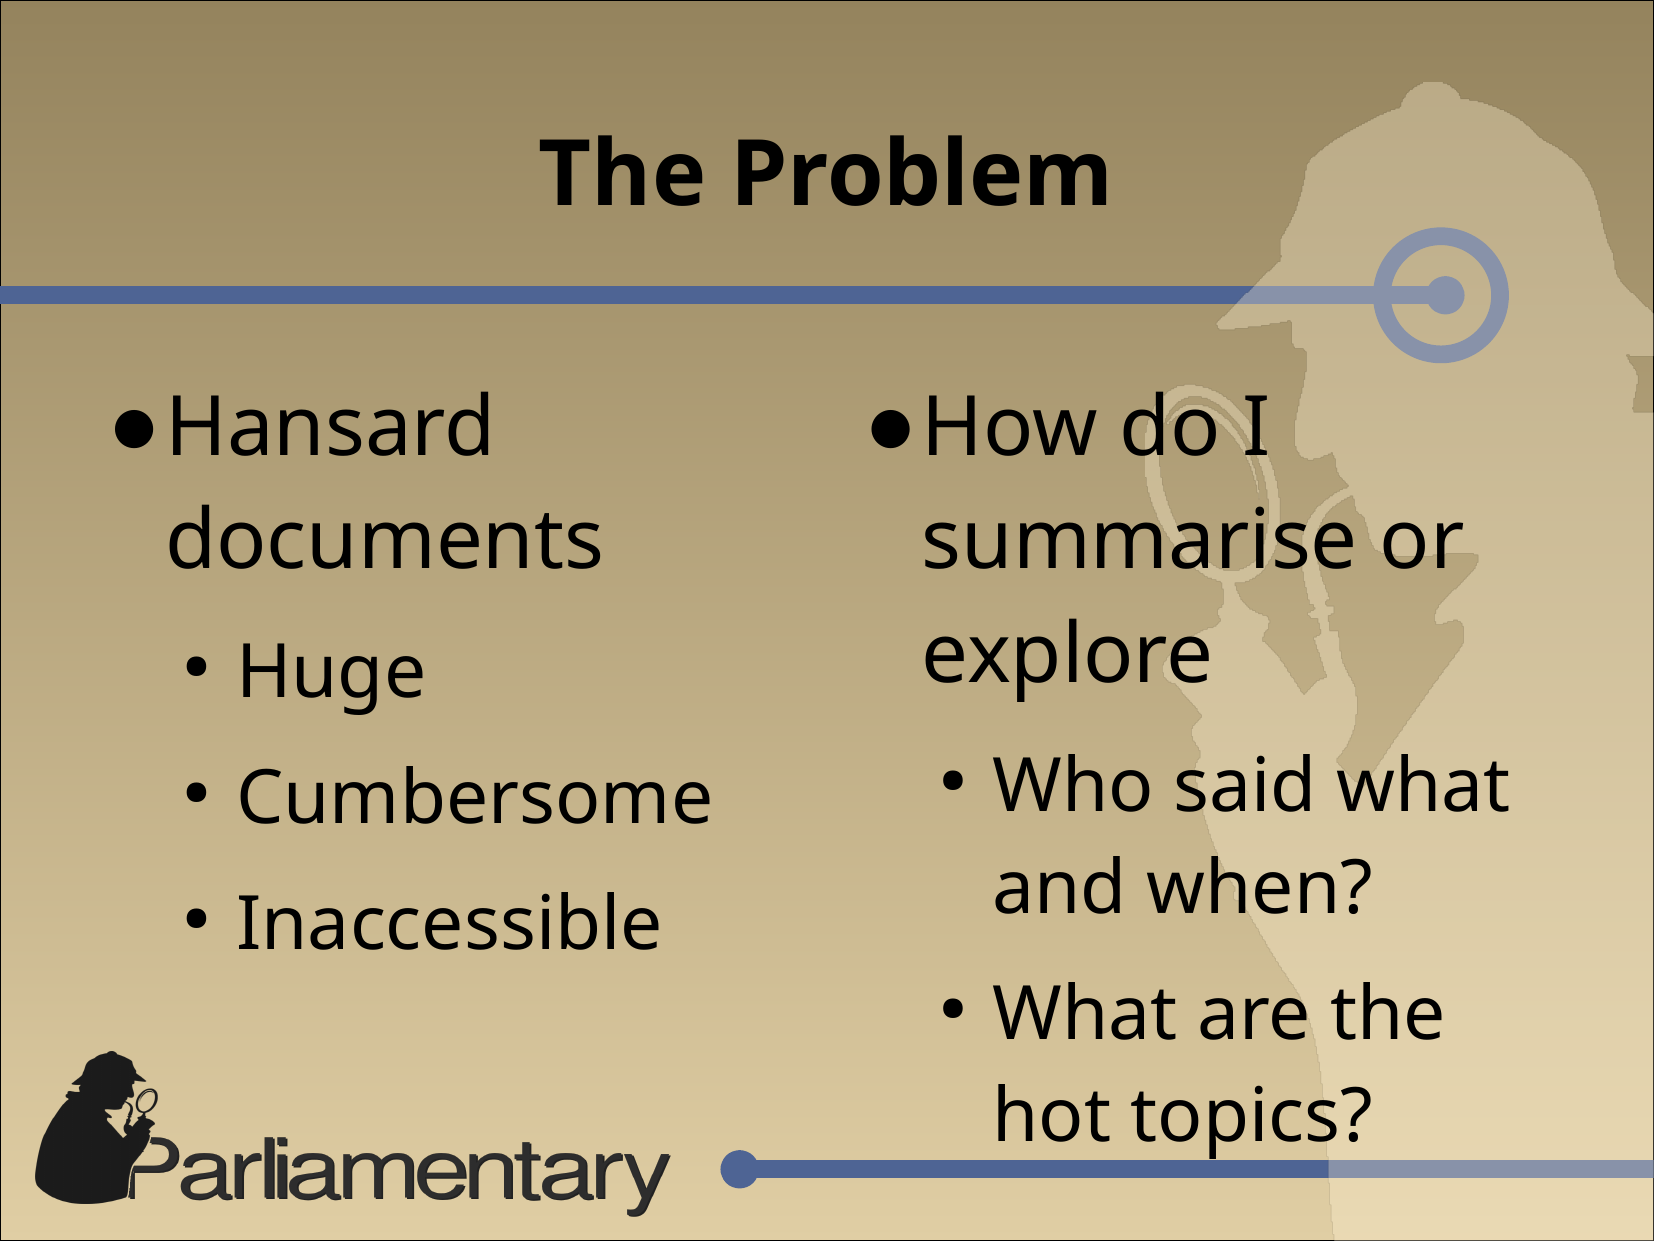

# The Problem
Hansard documents
Huge
Cumbersome
Inaccessible
How do I summarise or explore
Who said what and when?
What are the hot topics?